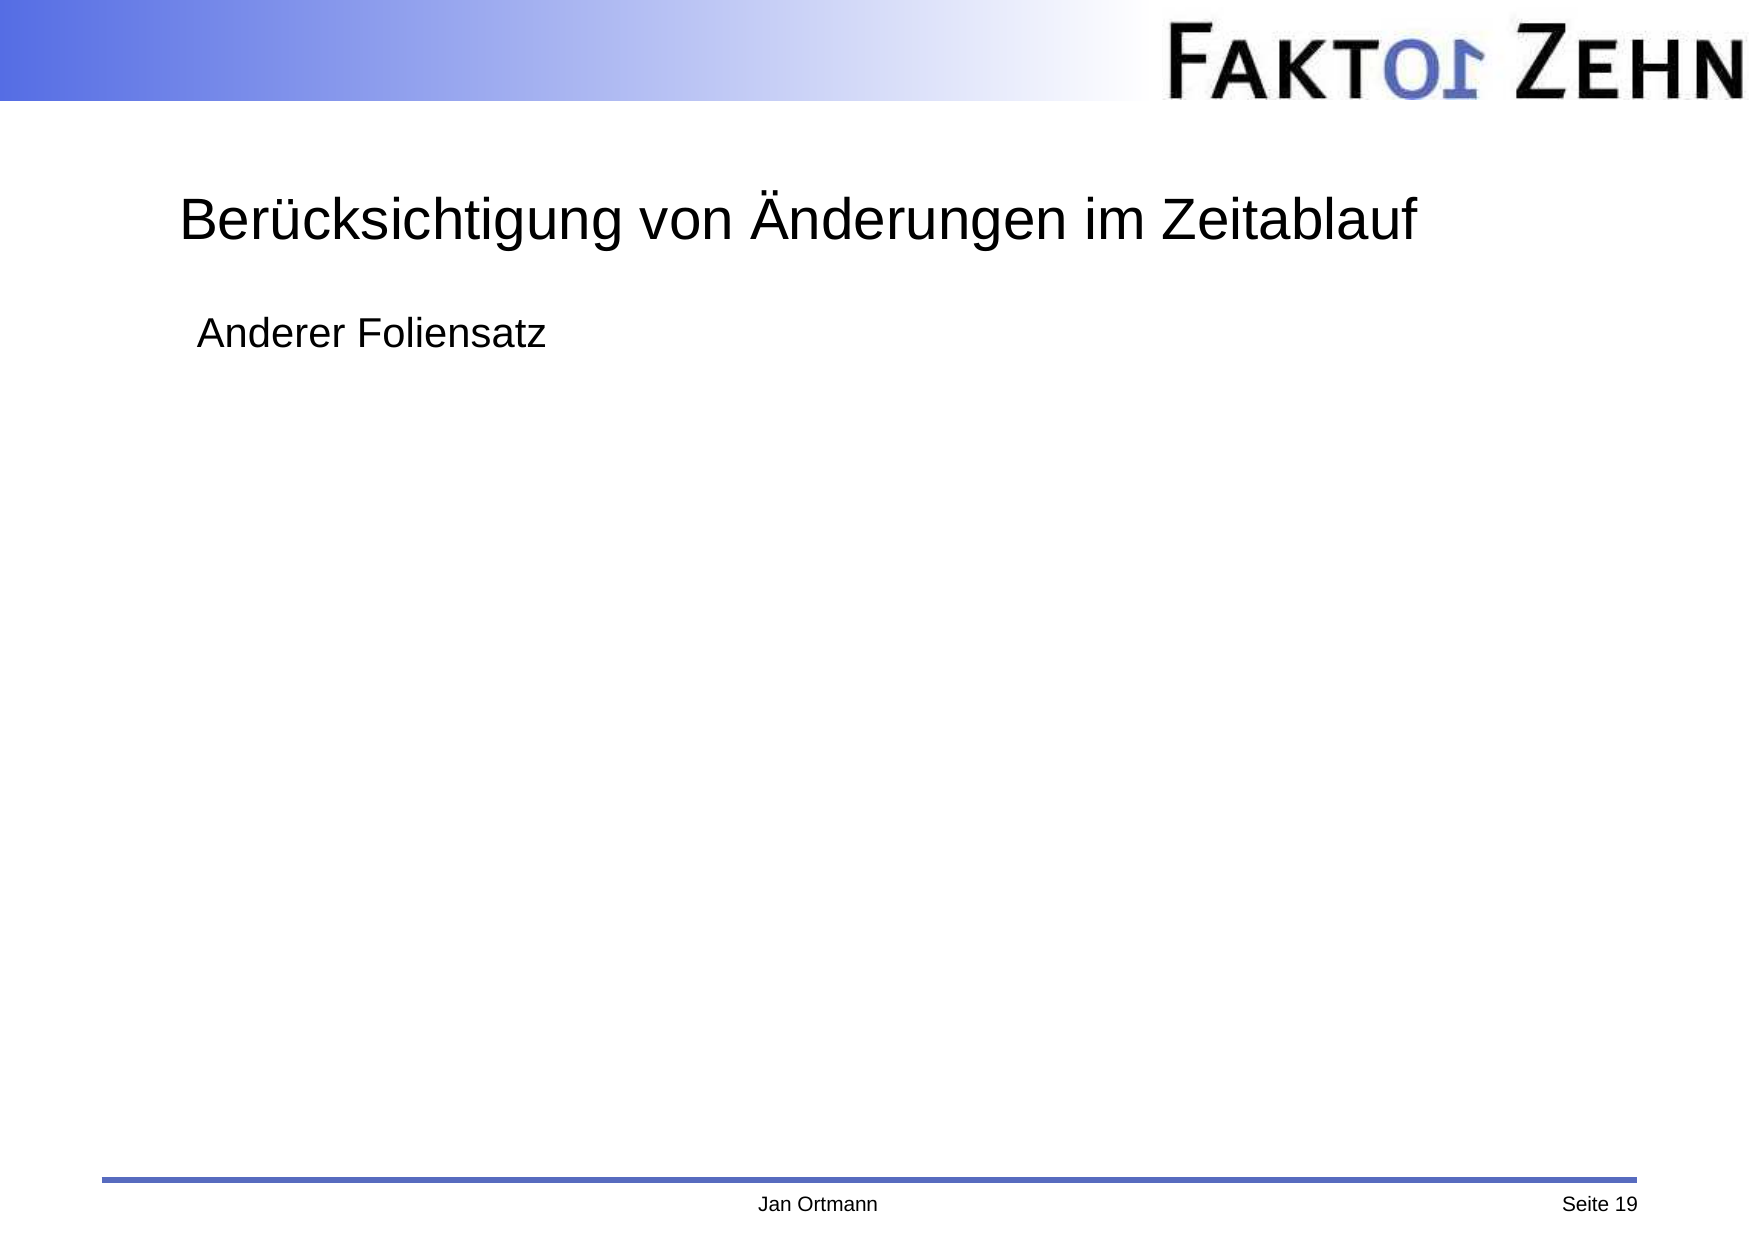

# Berücksichtigung von Änderungen im Zeitablauf
Anderer Foliensatz